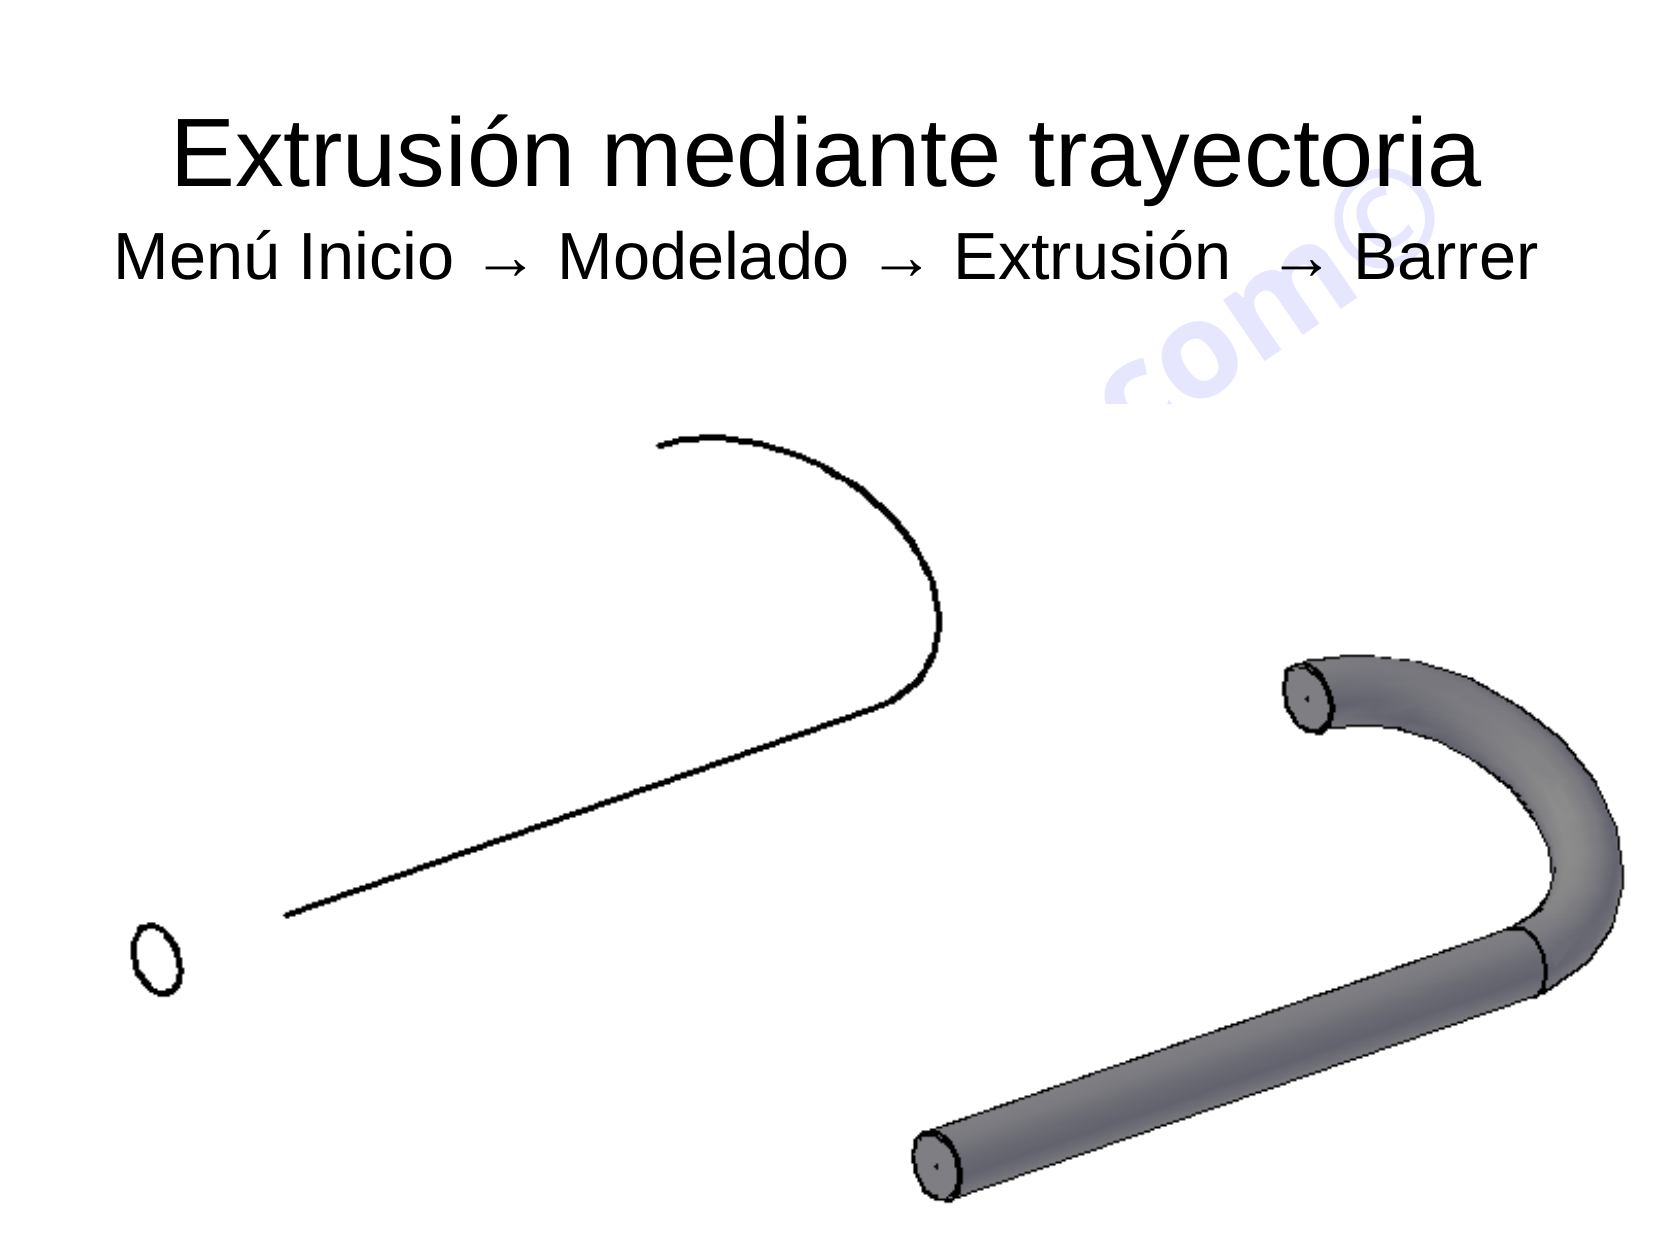

# Extrusión mediante trayectoria
Menú Inicio → Modelado → Extrusión → Barrer